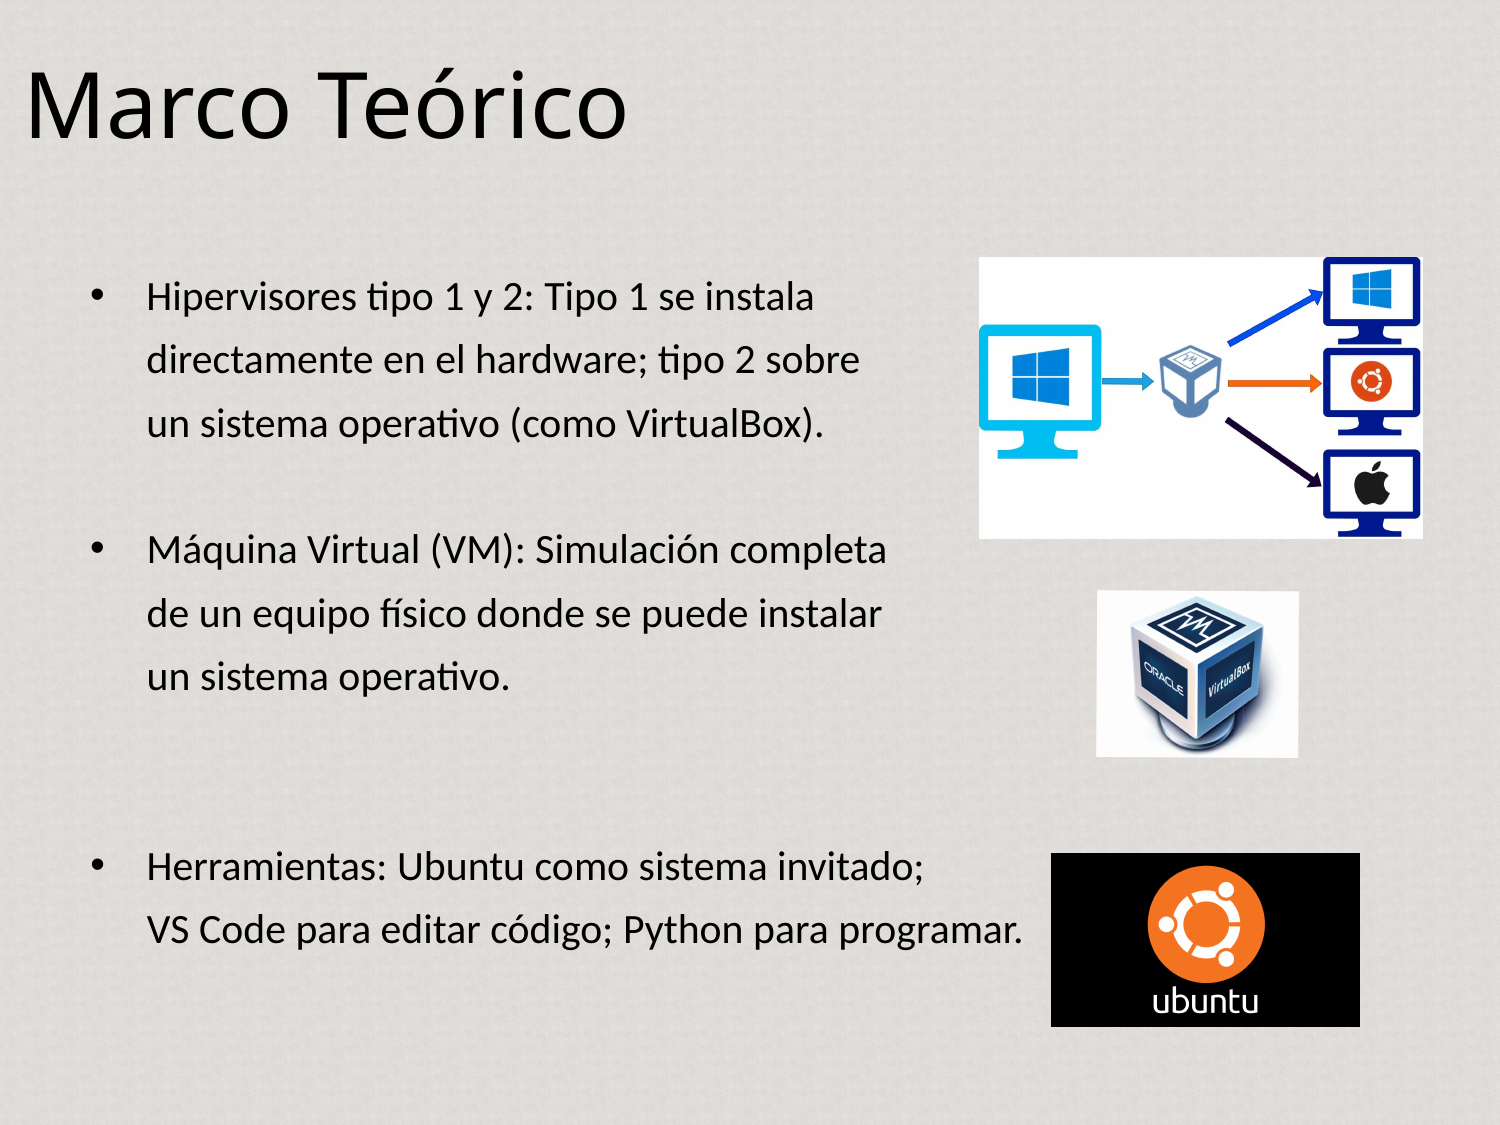

# Marco Teórico
Hipervisores tipo 1 y 2: Tipo 1 se instala
directamente en el hardware; tipo 2 sobre
un sistema operativo (como VirtualBox).
Máquina Virtual (VM): Simulación completa
de un equipo físico donde se puede instalar
un sistema operativo.
Herramientas: Ubuntu como sistema invitado;
VS Code para editar código; Python para programar.